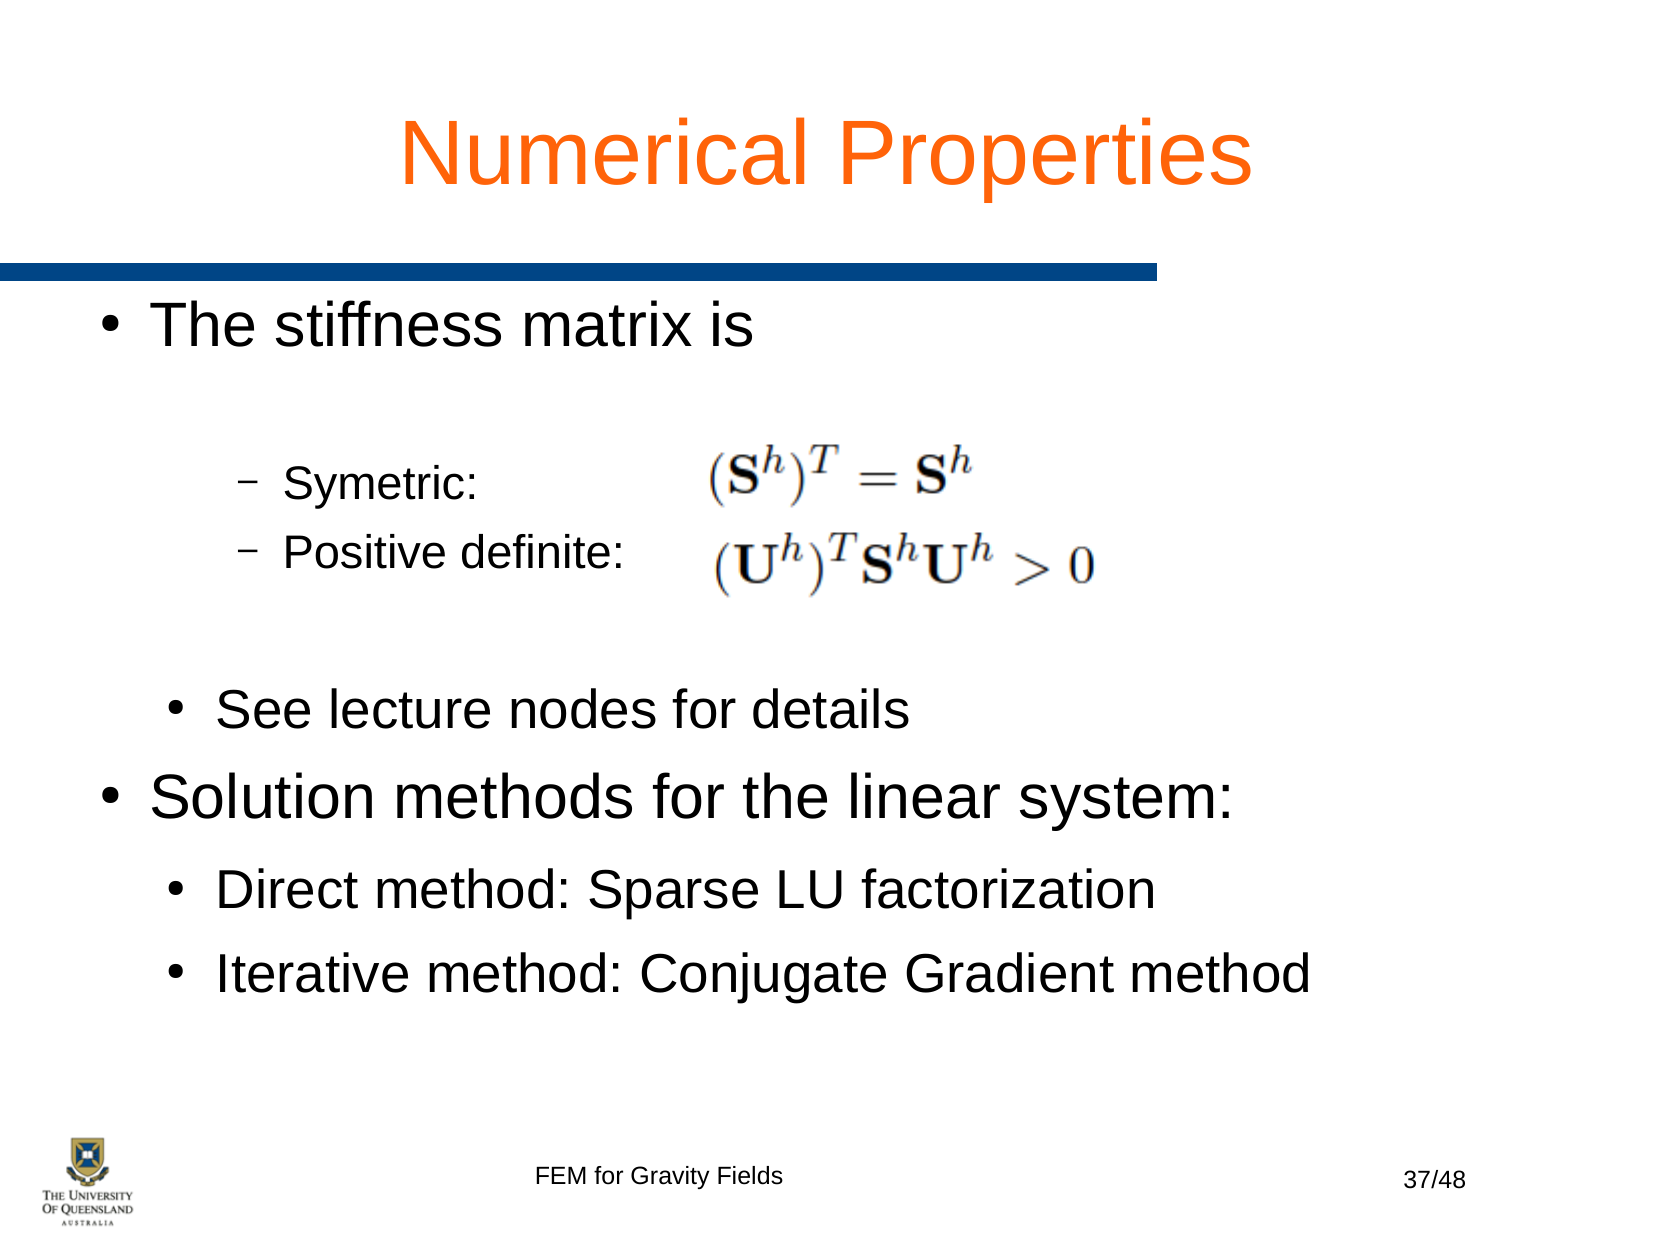

# Numerical Properties
The stiffness matrix is
Symetric:
Positive definite:
See lecture nodes for details
Solution methods for the linear system:
Direct method: Sparse LU factorization
Iterative method: Conjugate Gradient method